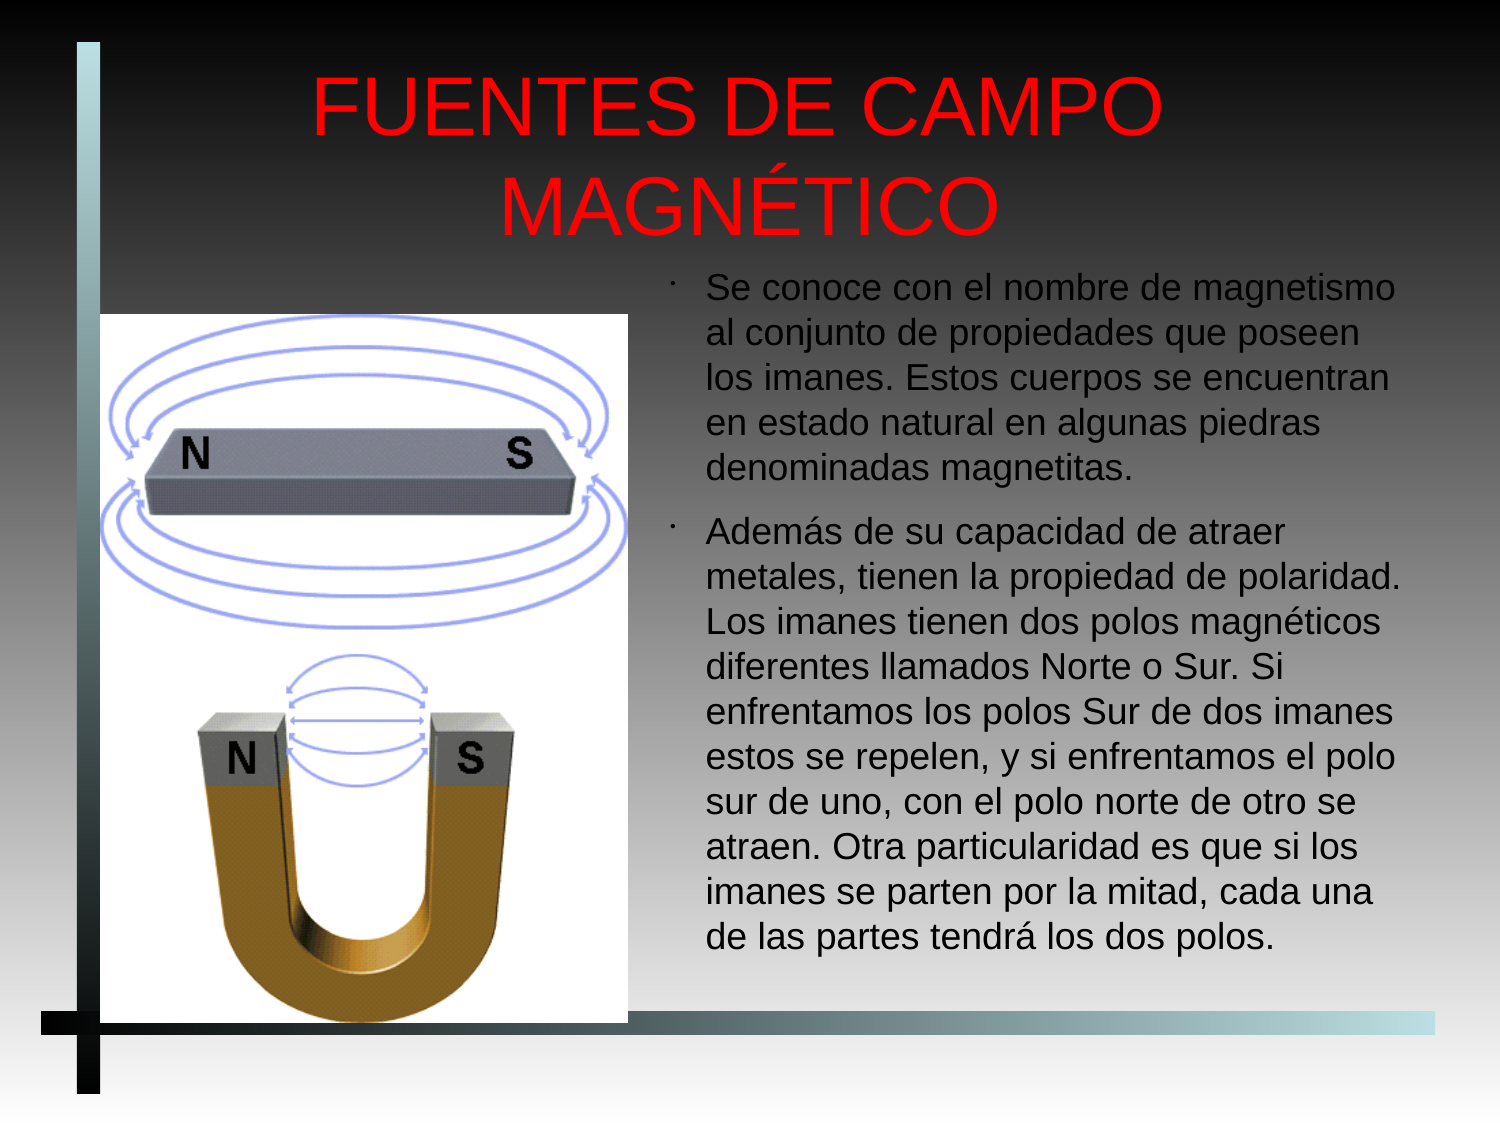

# FUENTES DE CAMPO MAGNÉTICO
Se conoce con el nombre de magnetismo al conjunto de propiedades que poseen los imanes. Estos cuerpos se encuentran en estado natural en algunas piedras denominadas magnetitas.
Además de su capacidad de atraer metales, tienen la propiedad de polaridad. Los imanes tienen dos polos magnéticos diferentes llamados Norte o Sur. Si enfrentamos los polos Sur de dos imanes estos se repelen, y si enfrentamos el polo sur de uno, con el polo norte de otro se atraen. Otra particularidad es que si los imanes se parten por la mitad, cada una de las partes tendrá los dos polos.